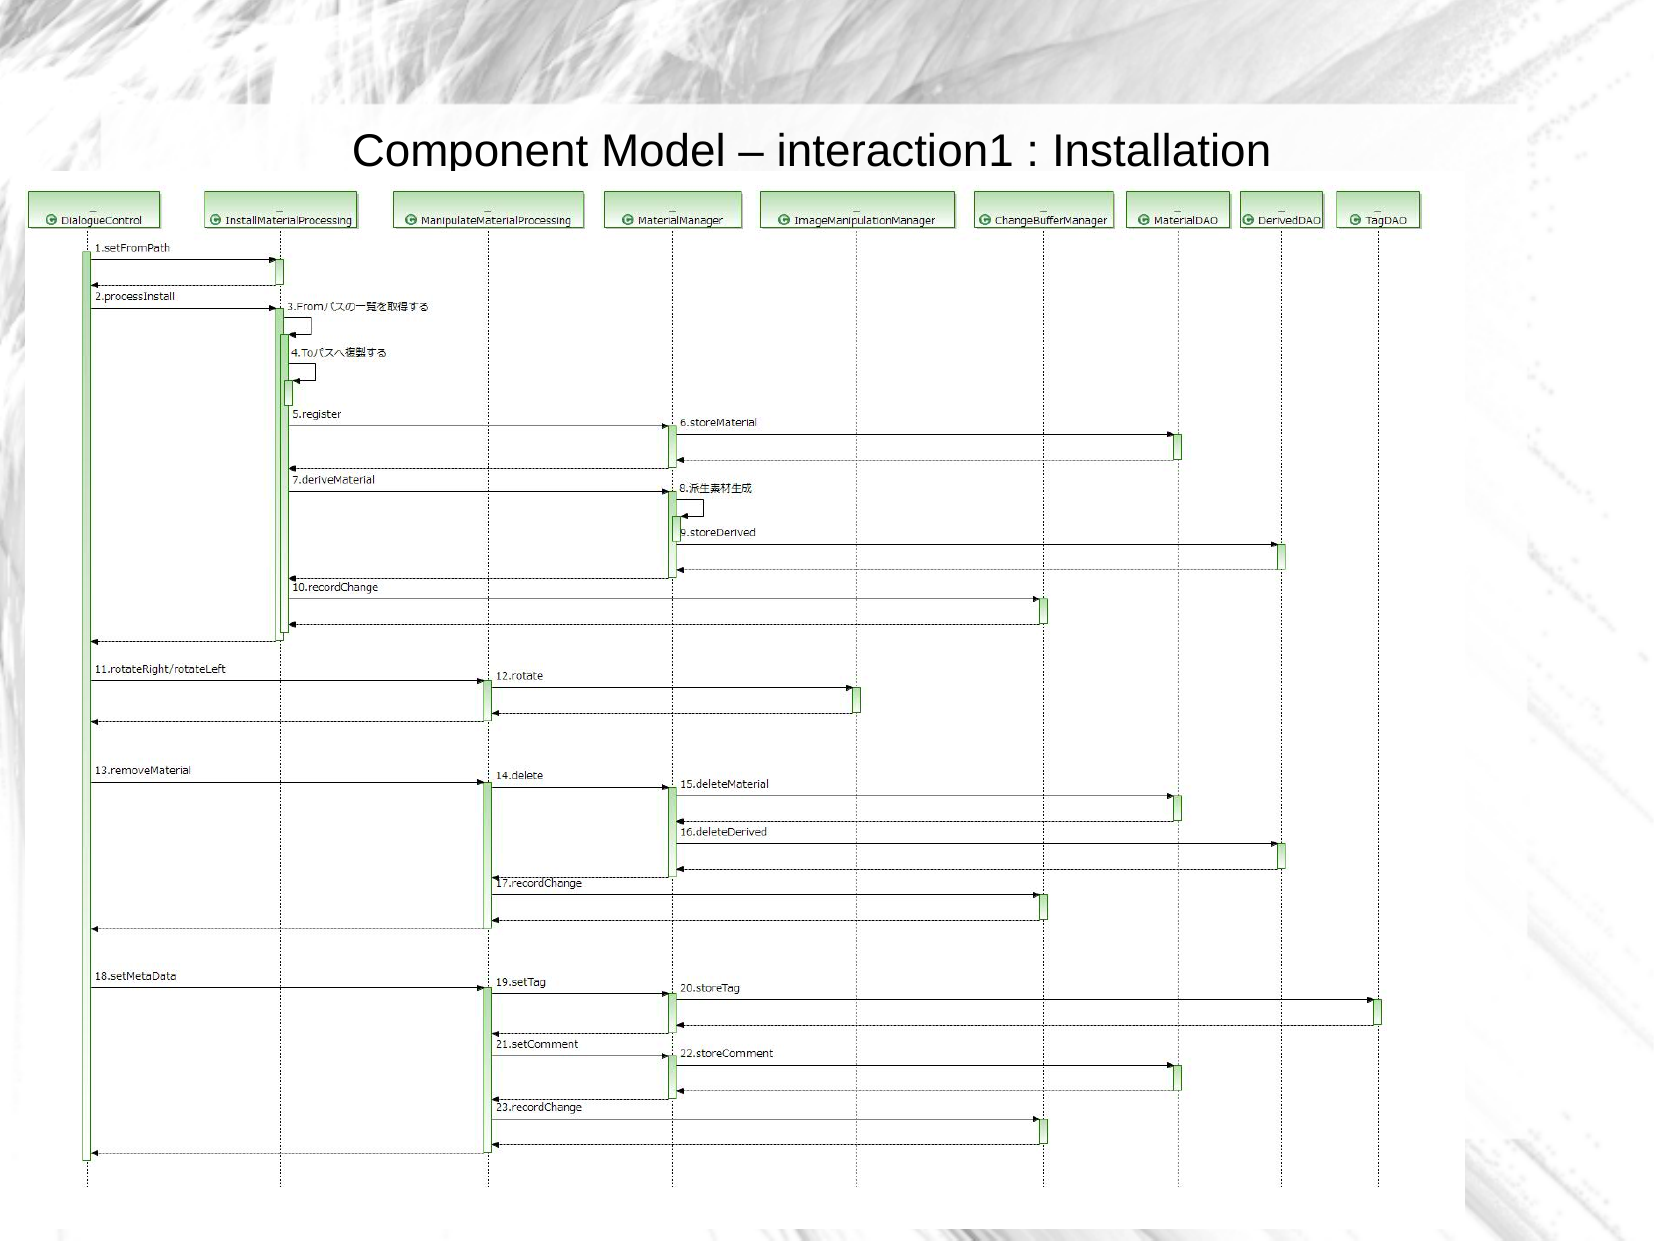

# Component Model – interaction1 : Installation